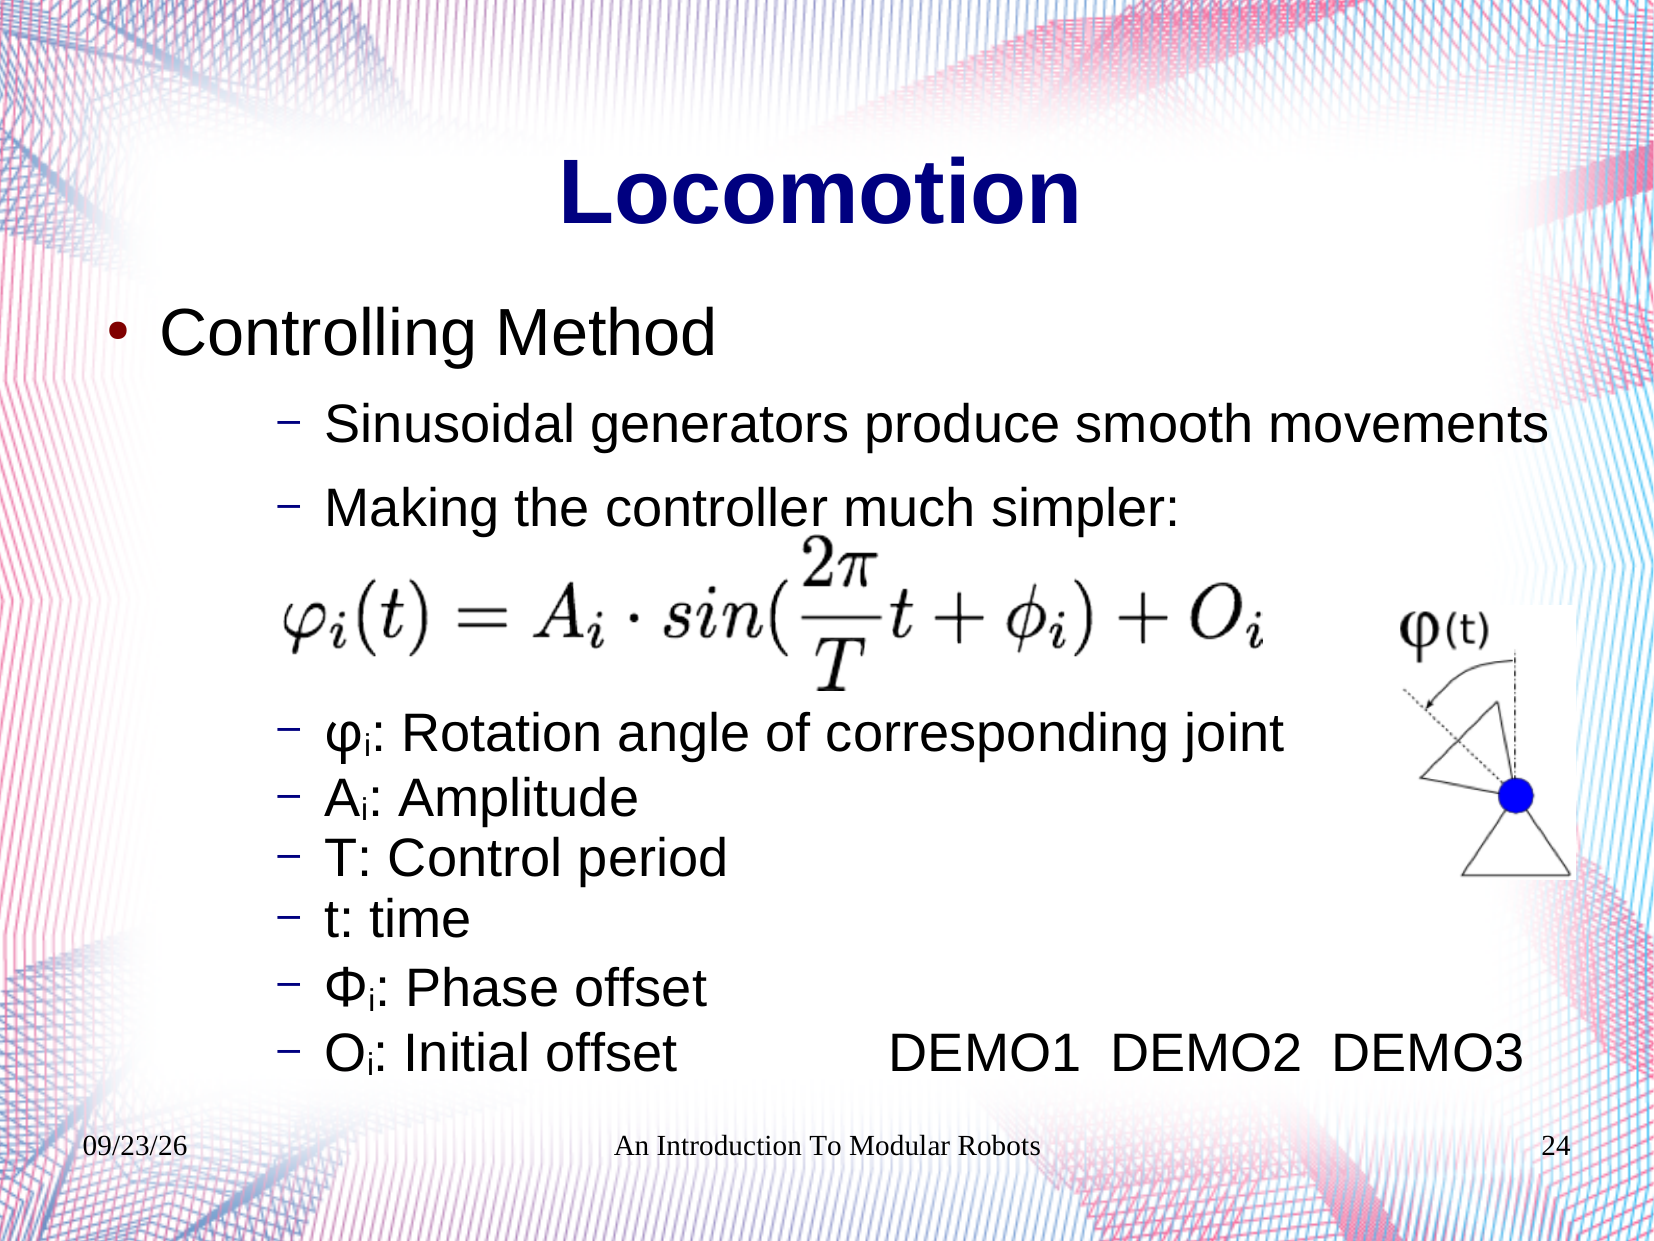

# Locomotion
Controlling Method
Sinusoidal generators produce smooth movements
Making the controller much simpler:
φi: Rotation angle of corresponding joint
Ai: Amplitude
T: Control period
t: time
Φi: Phase offset
Oi: Initial offset			DEMO1	DEMO2	DEMO3
An Introduction To Modular Robots
24